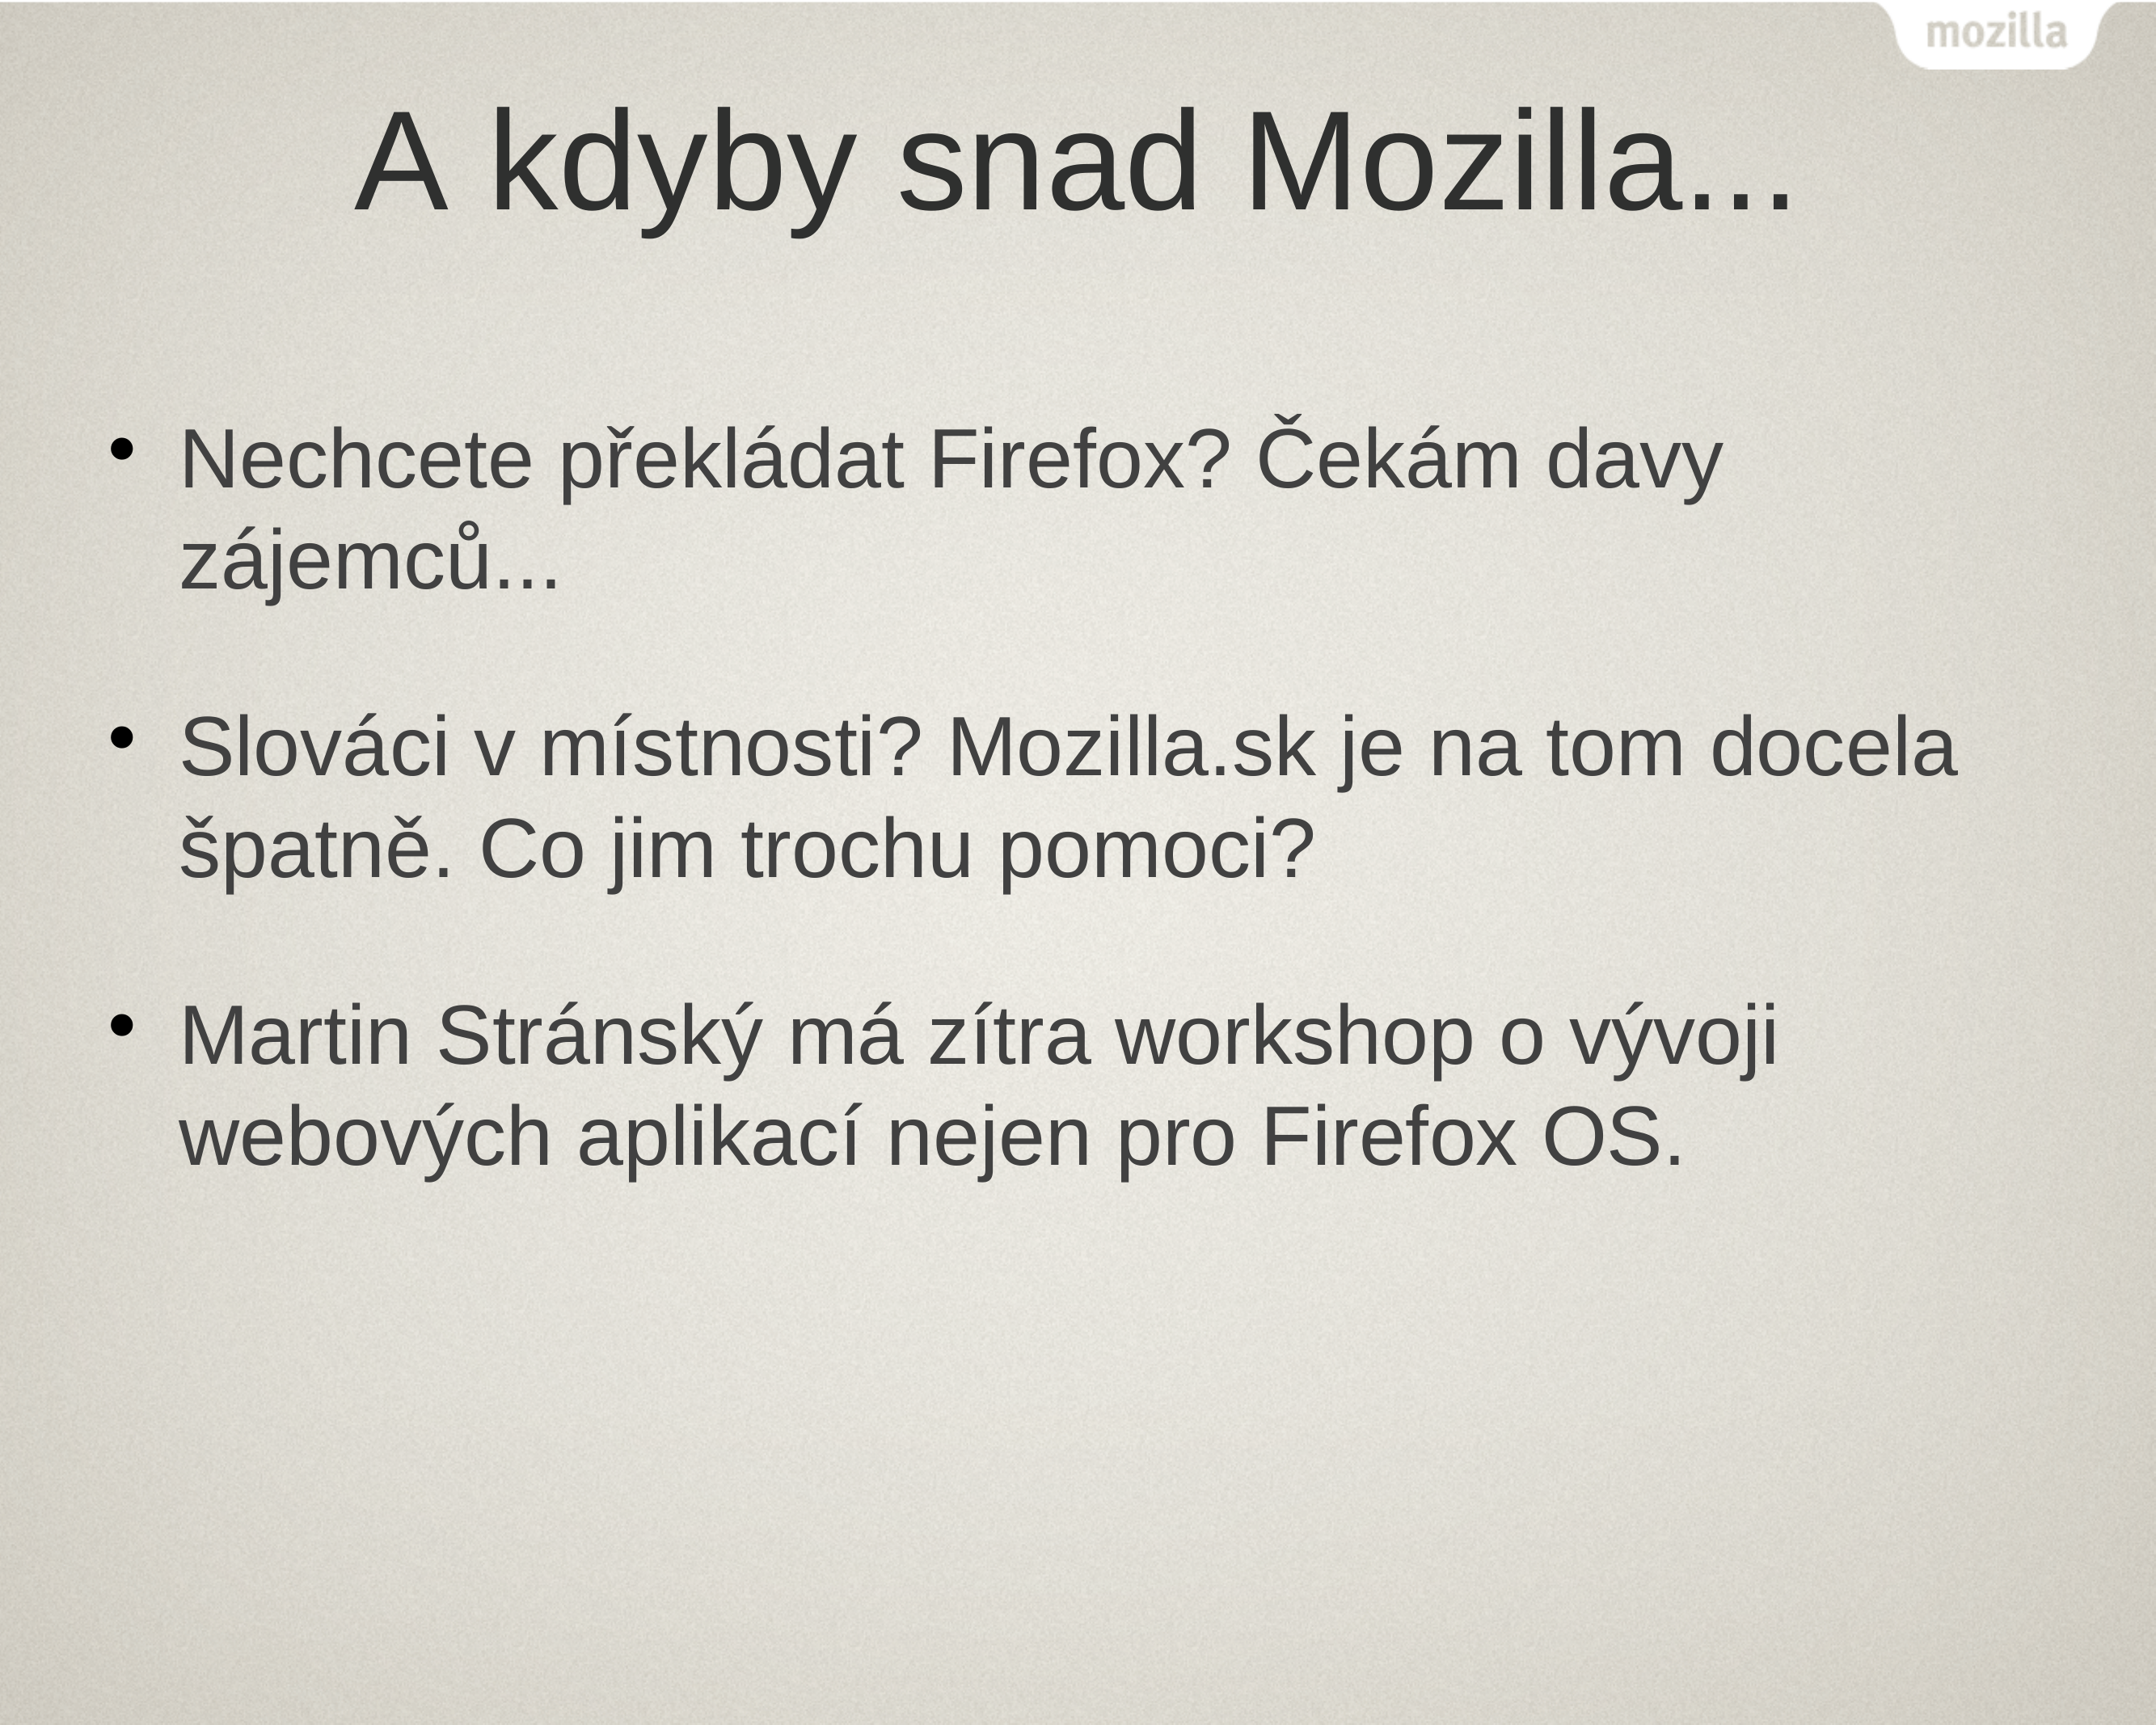

# A kdyby snad Mozilla...
Nechcete překládat Firefox? Čekám davy zájemců...
Slováci v místnosti? Mozilla.sk je na tom docela špatně. Co jim trochu pomoci?
Martin Stránský má zítra workshop o vývoji webových aplikací nejen pro Firefox OS.